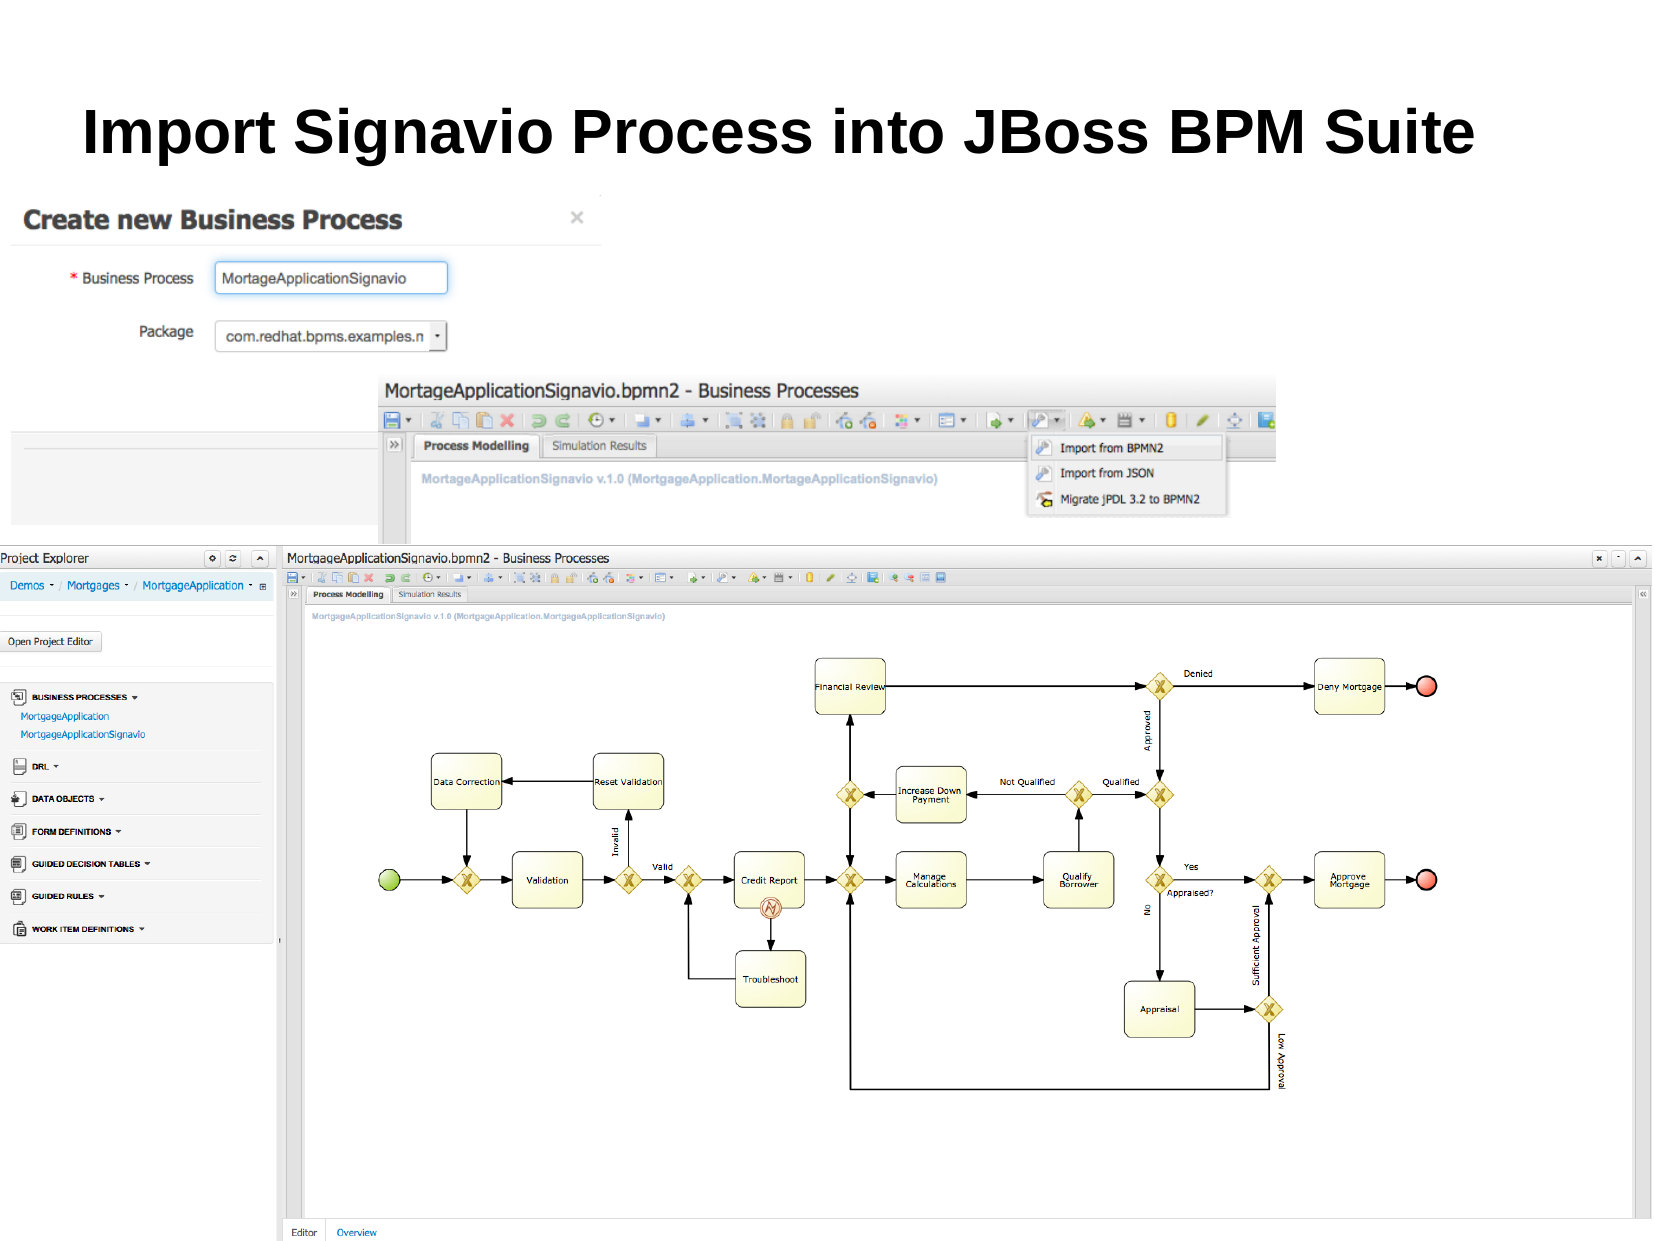

# Import Signavio Process into JBoss BPM Suite